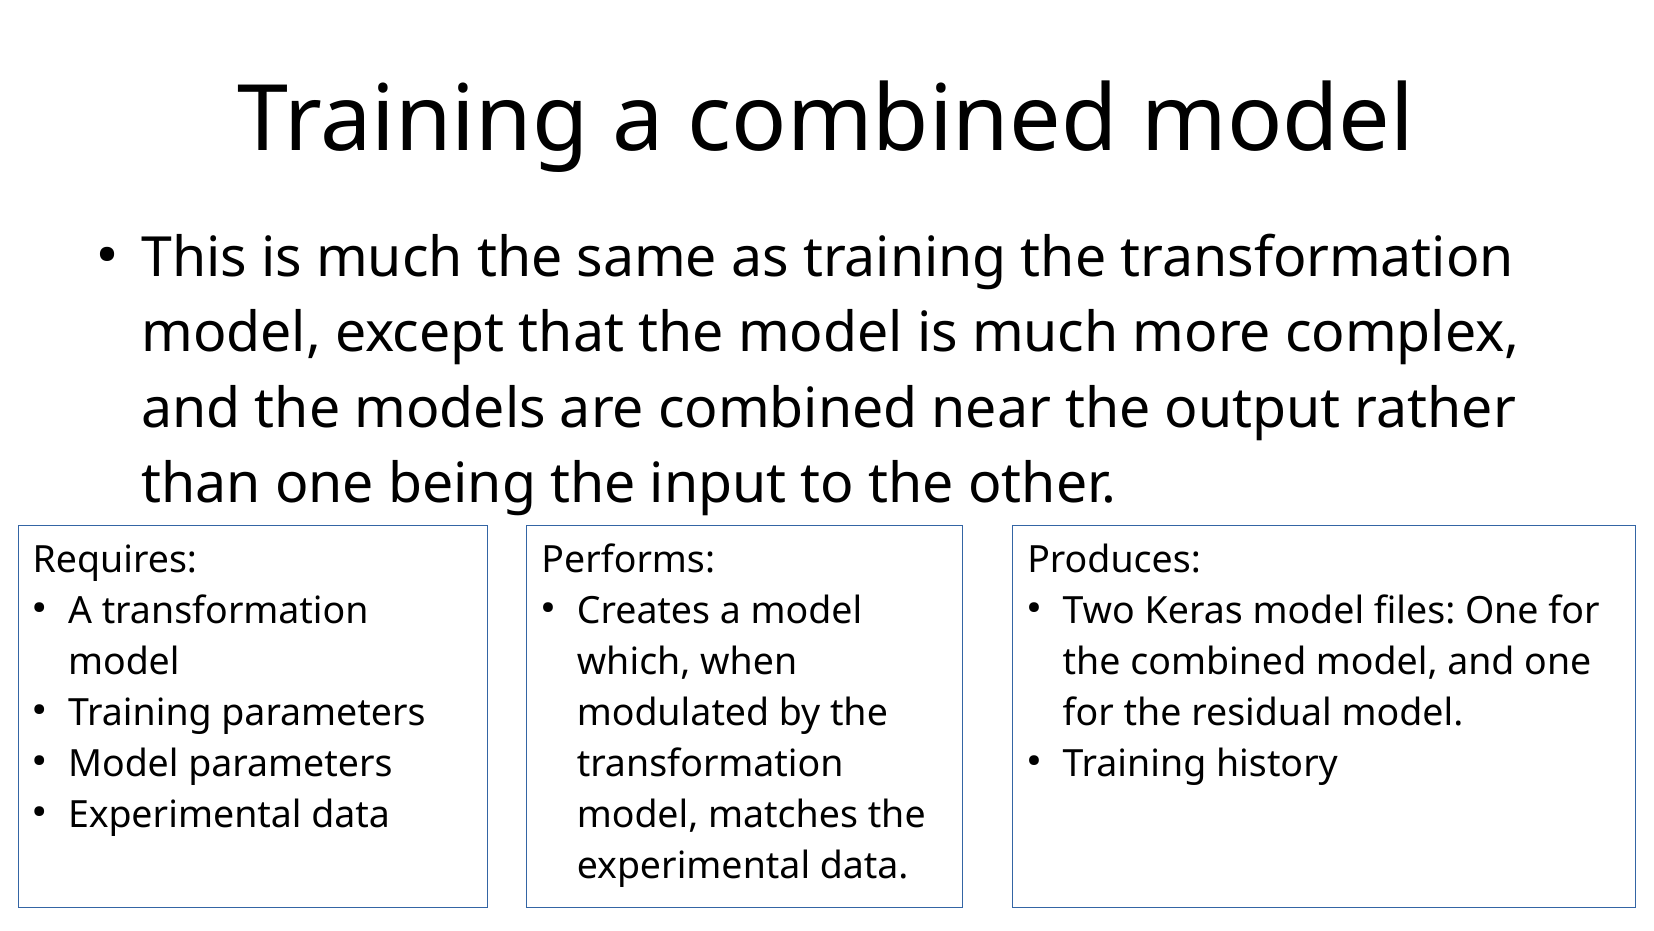

# Training a combined model
This is much the same as training the transformation model, except that the model is much more complex, and the models are combined near the output rather than one being the input to the other.
Requires:
A transformation model
Training parameters
Model parameters
Experimental data
Performs:
Creates a model which, when modulated by the transformation model, matches the experimental data.
Produces:
Two Keras model files: One for the combined model, and one for the residual model.
Training history